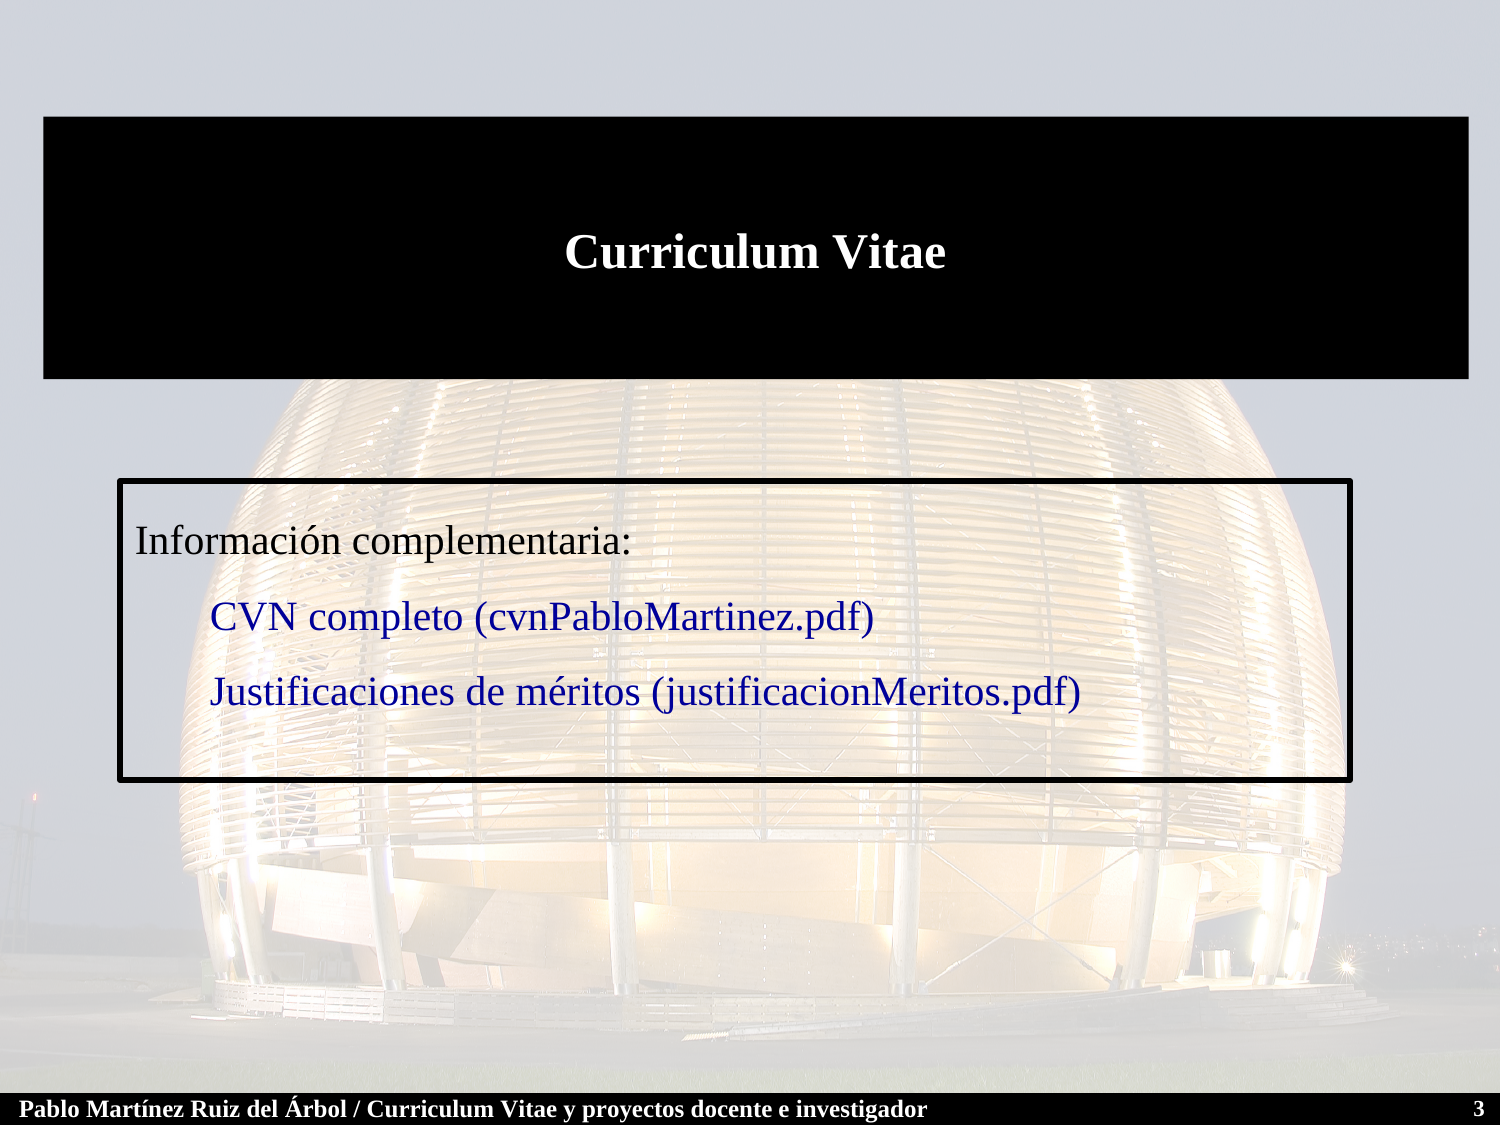

Curriculum Vitae
Información complementaria:
	CVN completo (cvnPabloMartinez.pdf)
	Justificaciones de méritos (justificacionMeritos.pdf)
3